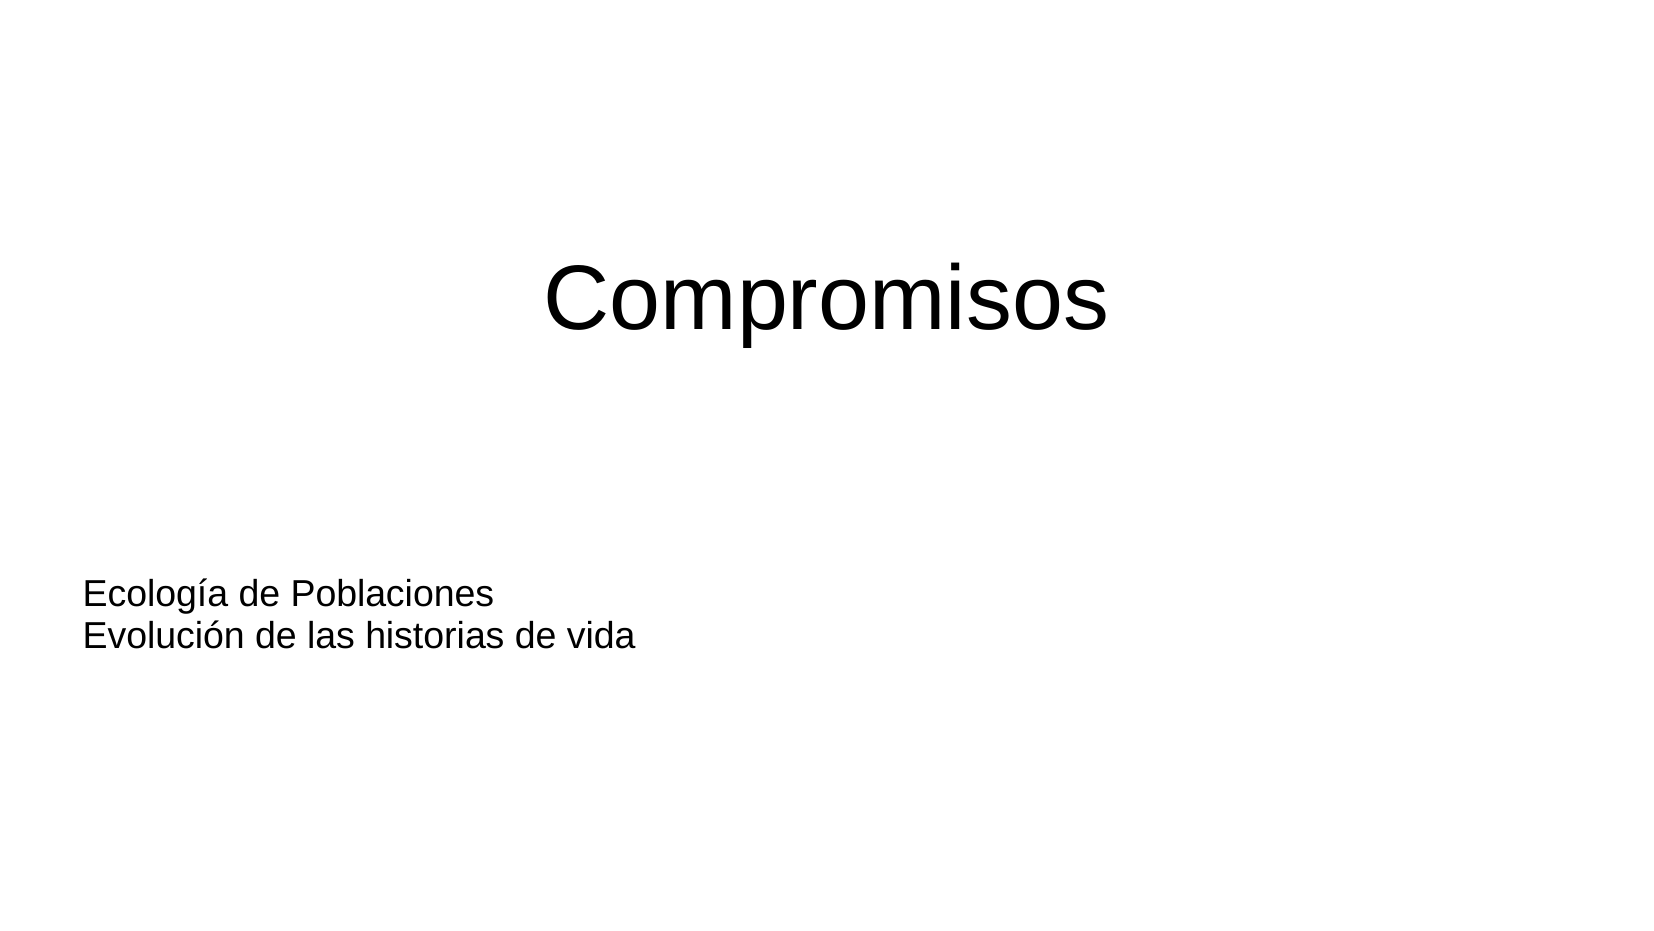

# Compromisos
Ecología de Poblaciones
Evolución de las historias de vida